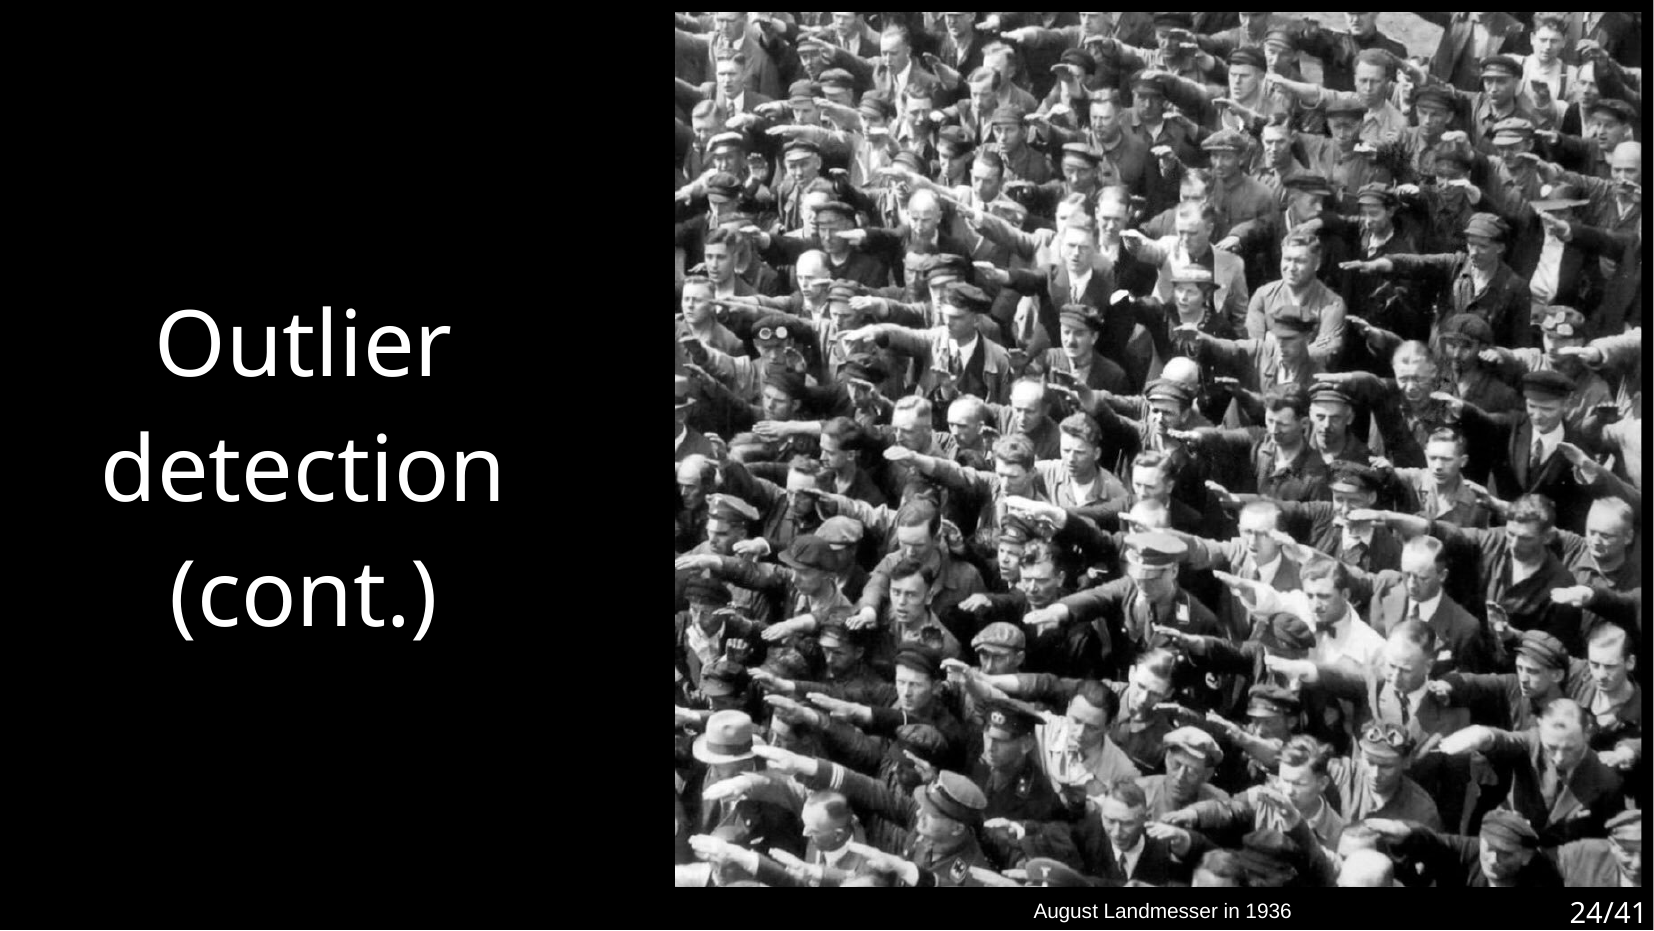

# Outlier detection (cont.)
24
August Landmesser in 1936